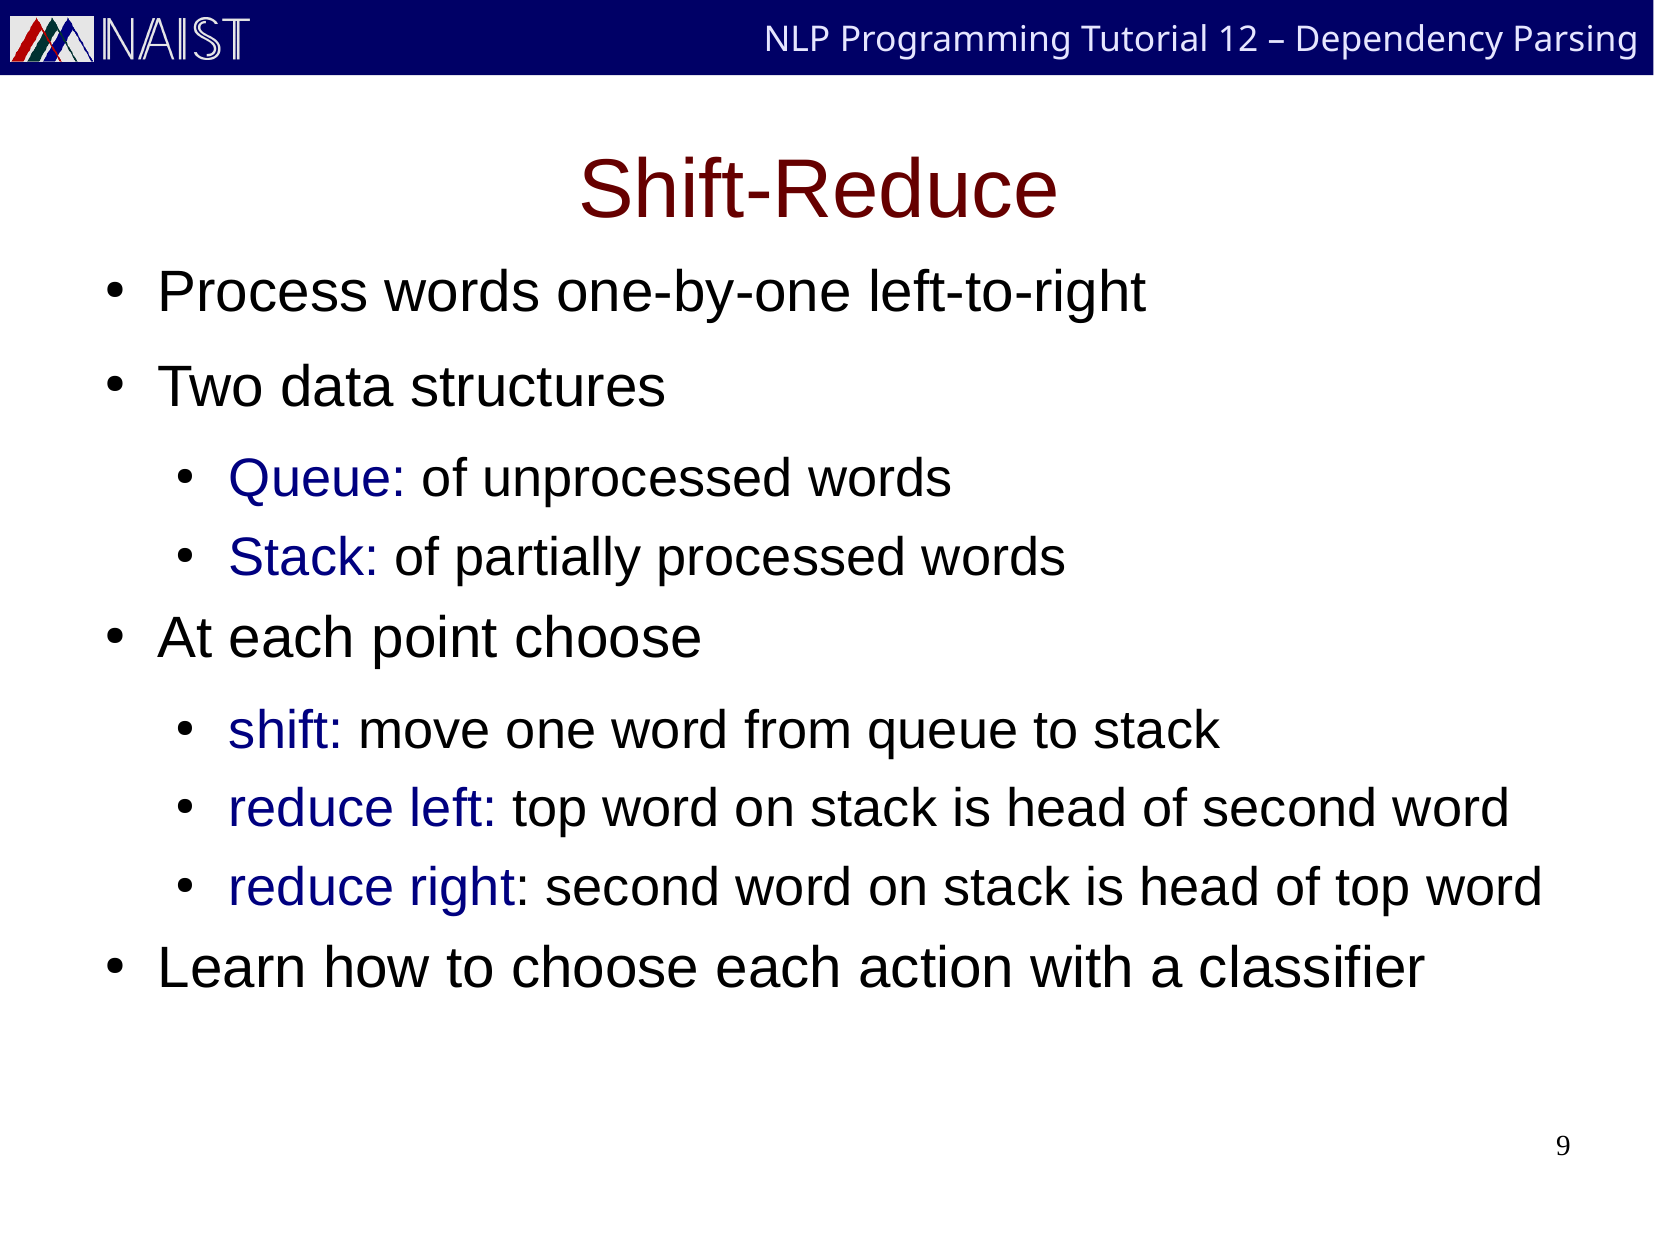

# Shift-Reduce
Process words one-by-one left-to-right
Two data structures
Queue: of unprocessed words
Stack: of partially processed words
At each point choose
shift: move one word from queue to stack
reduce left: top word on stack is head of second word
reduce right: second word on stack is head of top word
Learn how to choose each action with a classifier
9